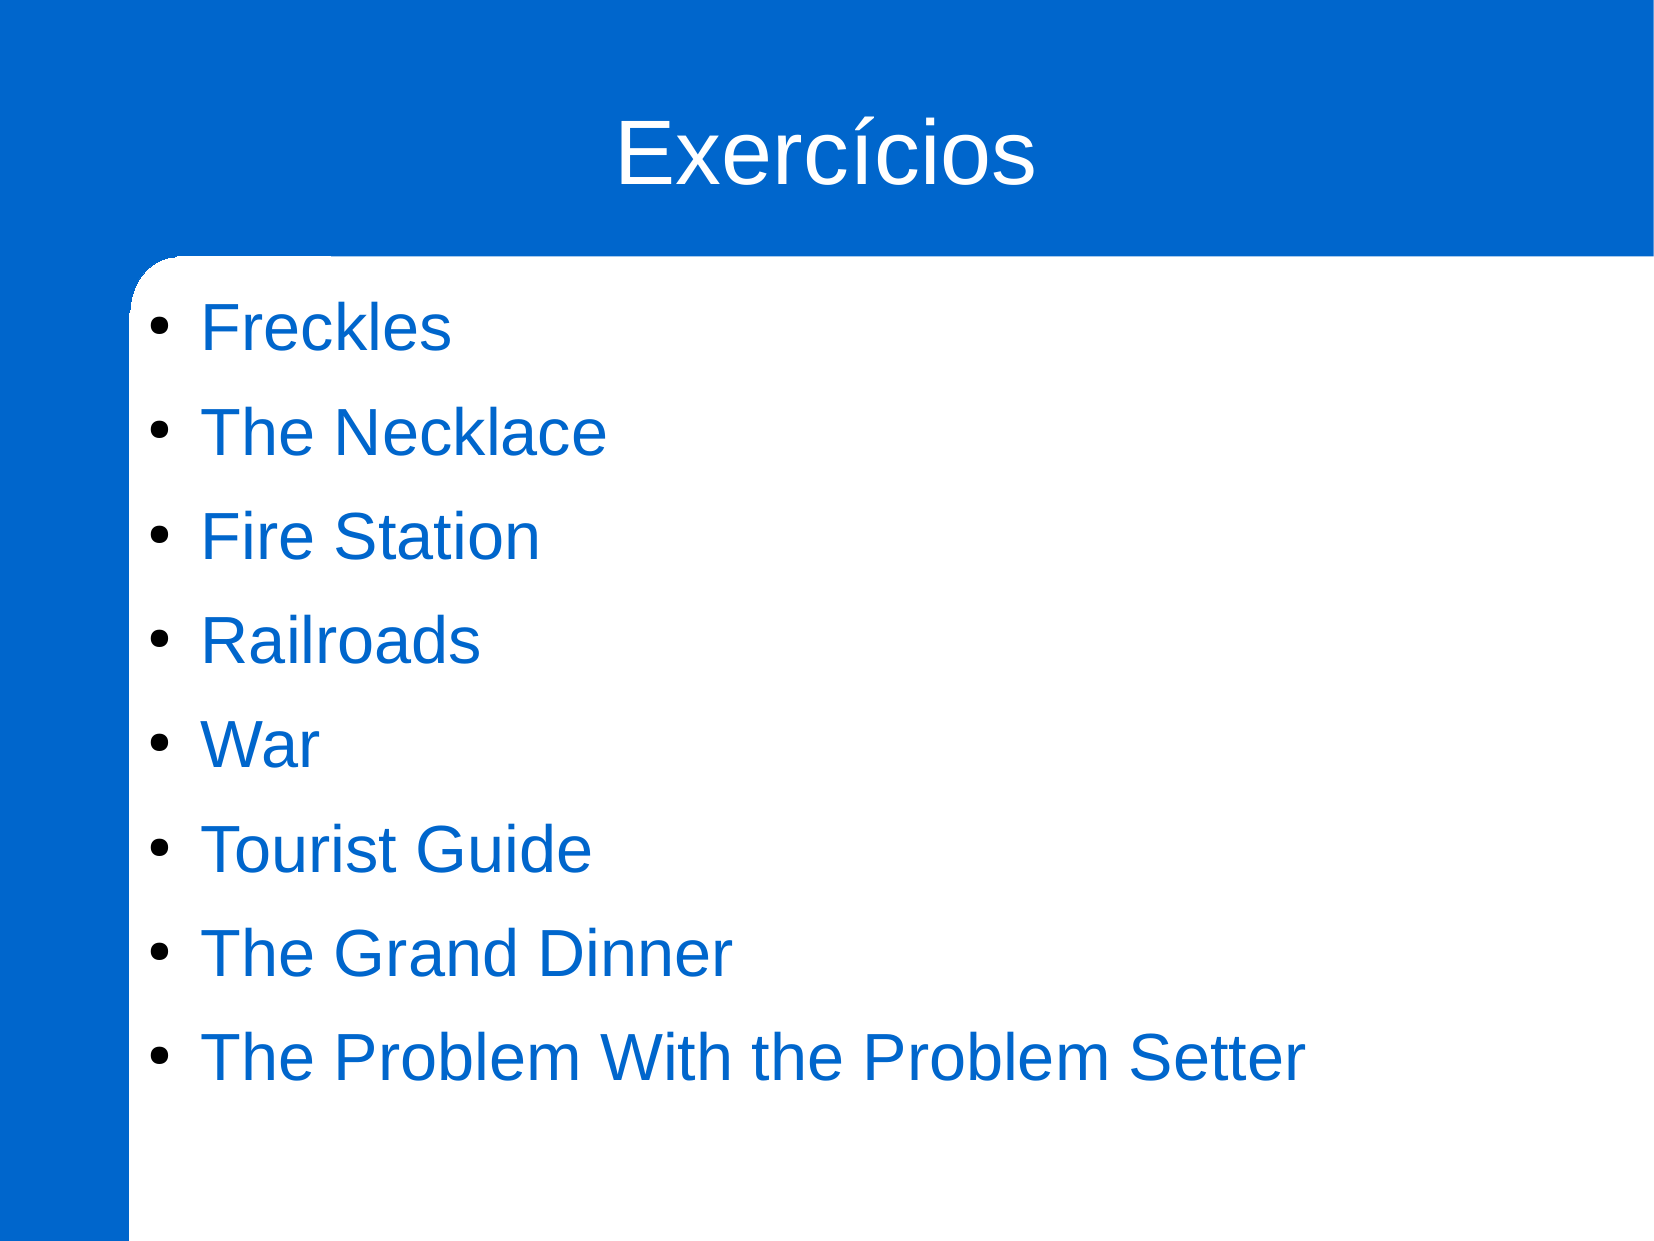

# Exercícios
Freckles
The Necklace
Fire Station
Railroads
War
Tourist Guide
The Grand Dinner
The Problem With the Problem Setter